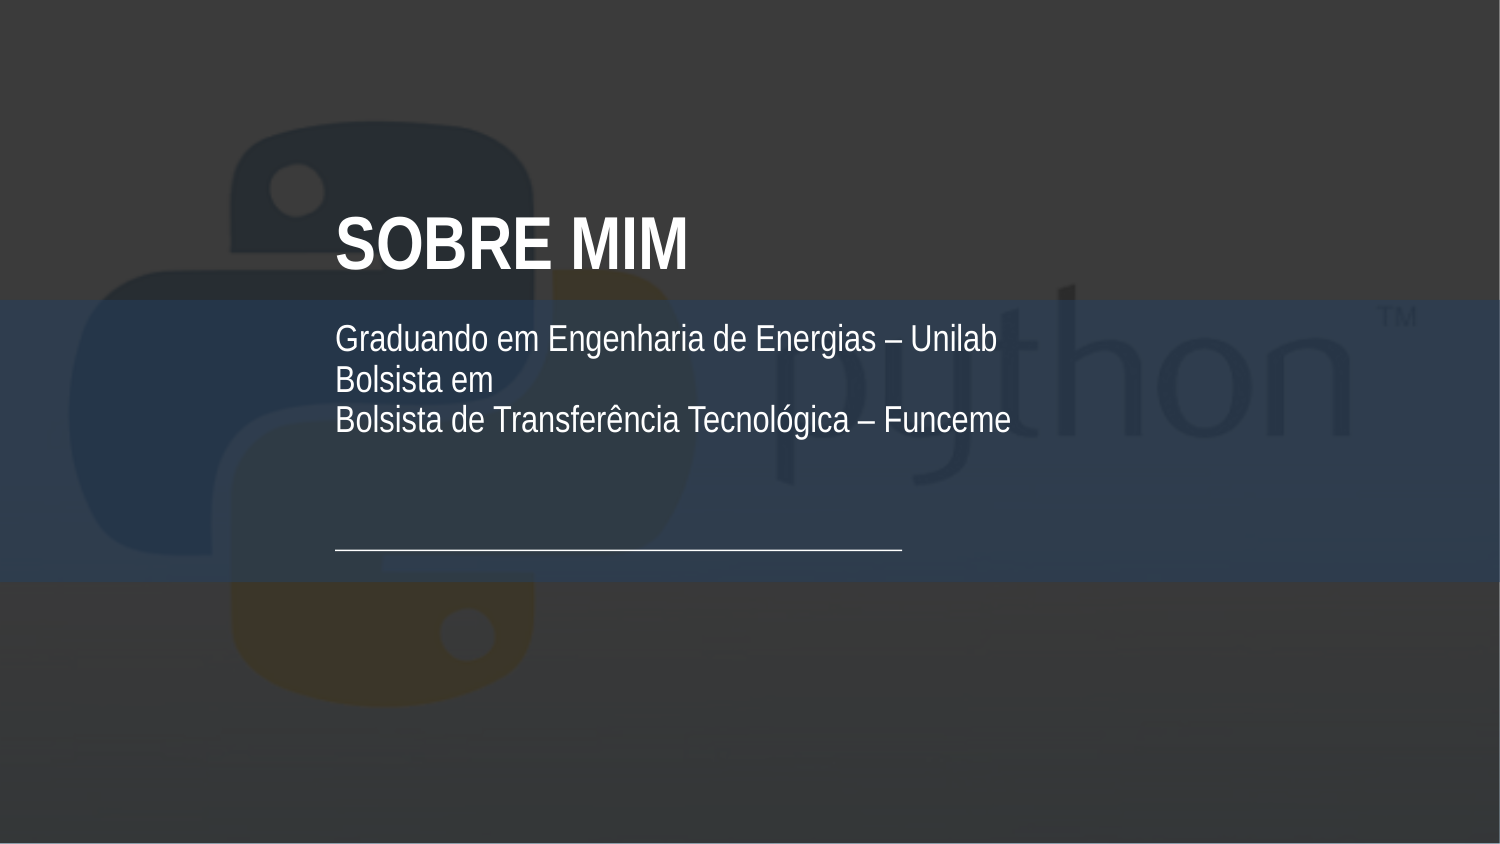

Sobre mim
Graduando em Engenharia de Energias – Unilab
Bolsista em
Bolsista de Transferência Tecnológica – Funceme